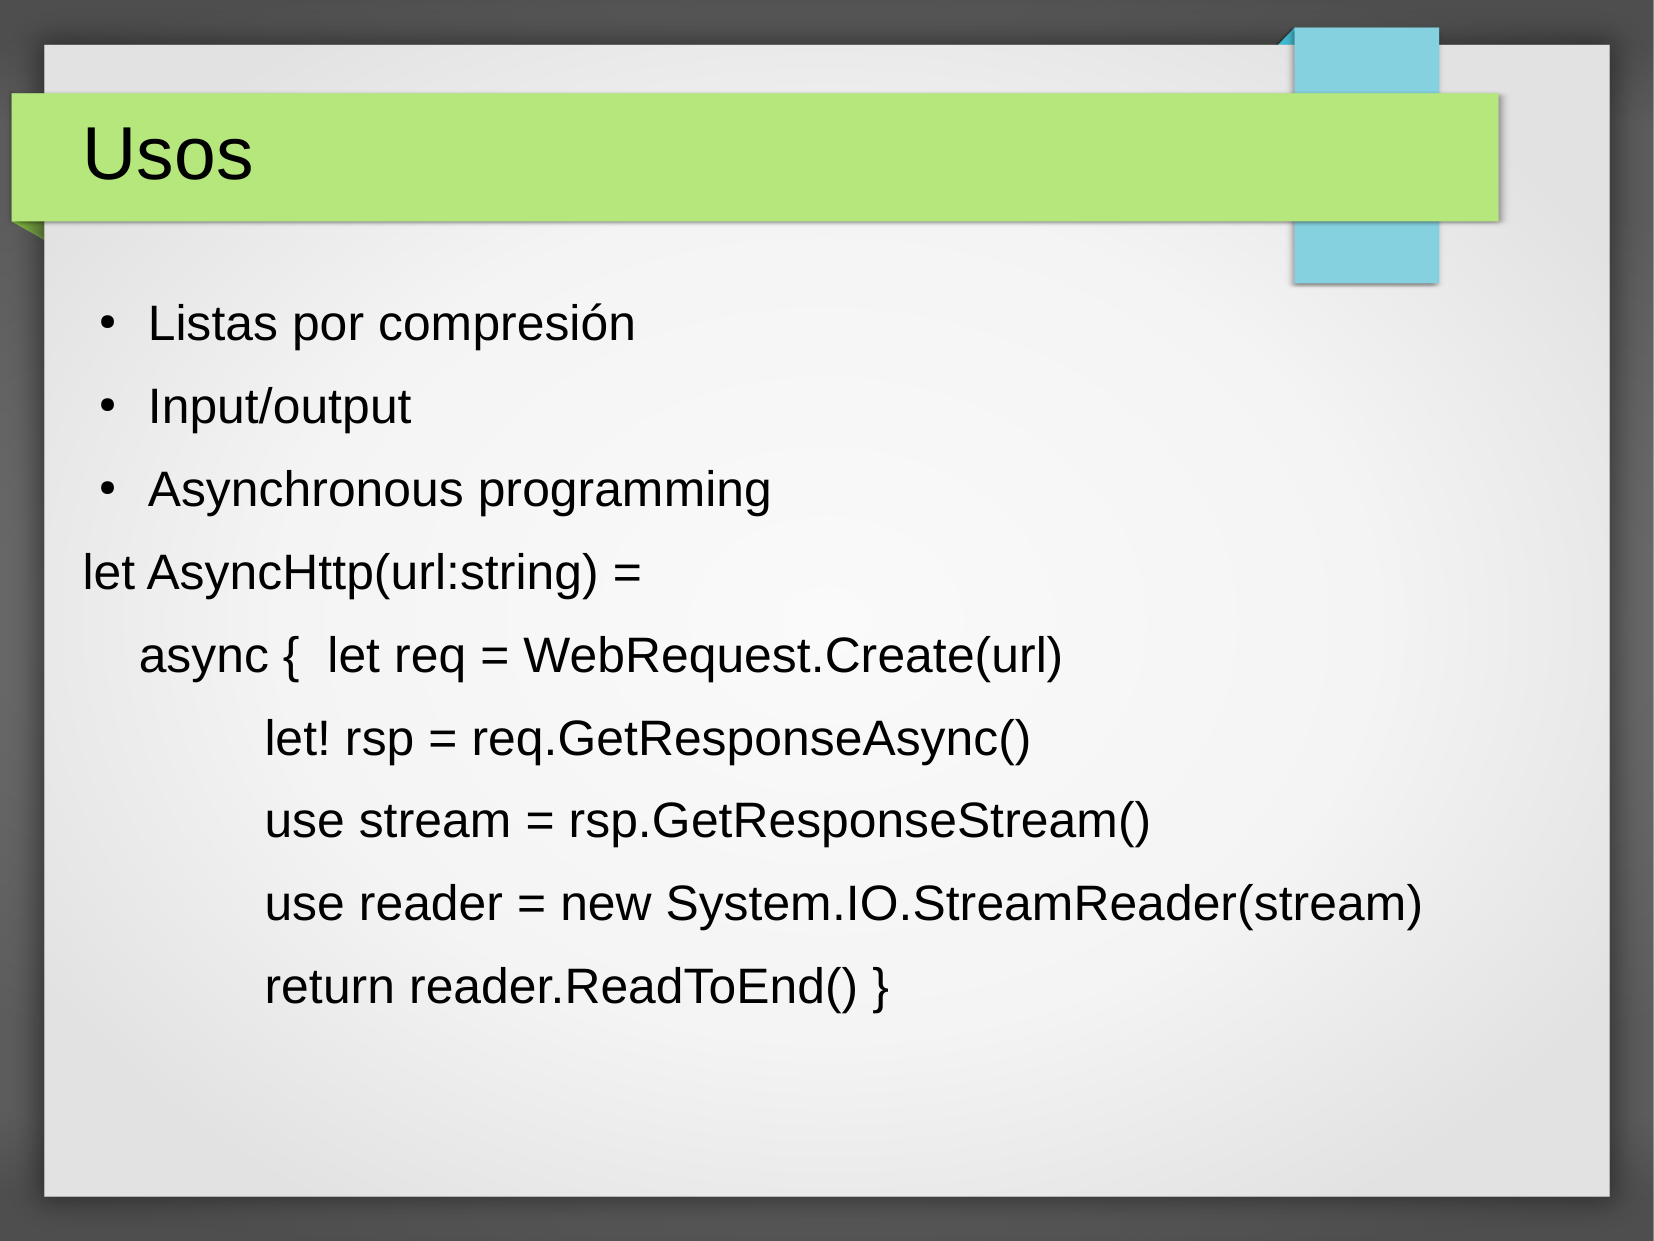

# Usos
Listas por compresión
Input/output
Asynchronous programming
let AsyncHttp(url:string) =
 async { let req = WebRequest.Create(url)
 let! rsp = req.GetResponseAsync()
 use stream = rsp.GetResponseStream()
 use reader = new System.IO.StreamReader(stream)
 return reader.ReadToEnd() }